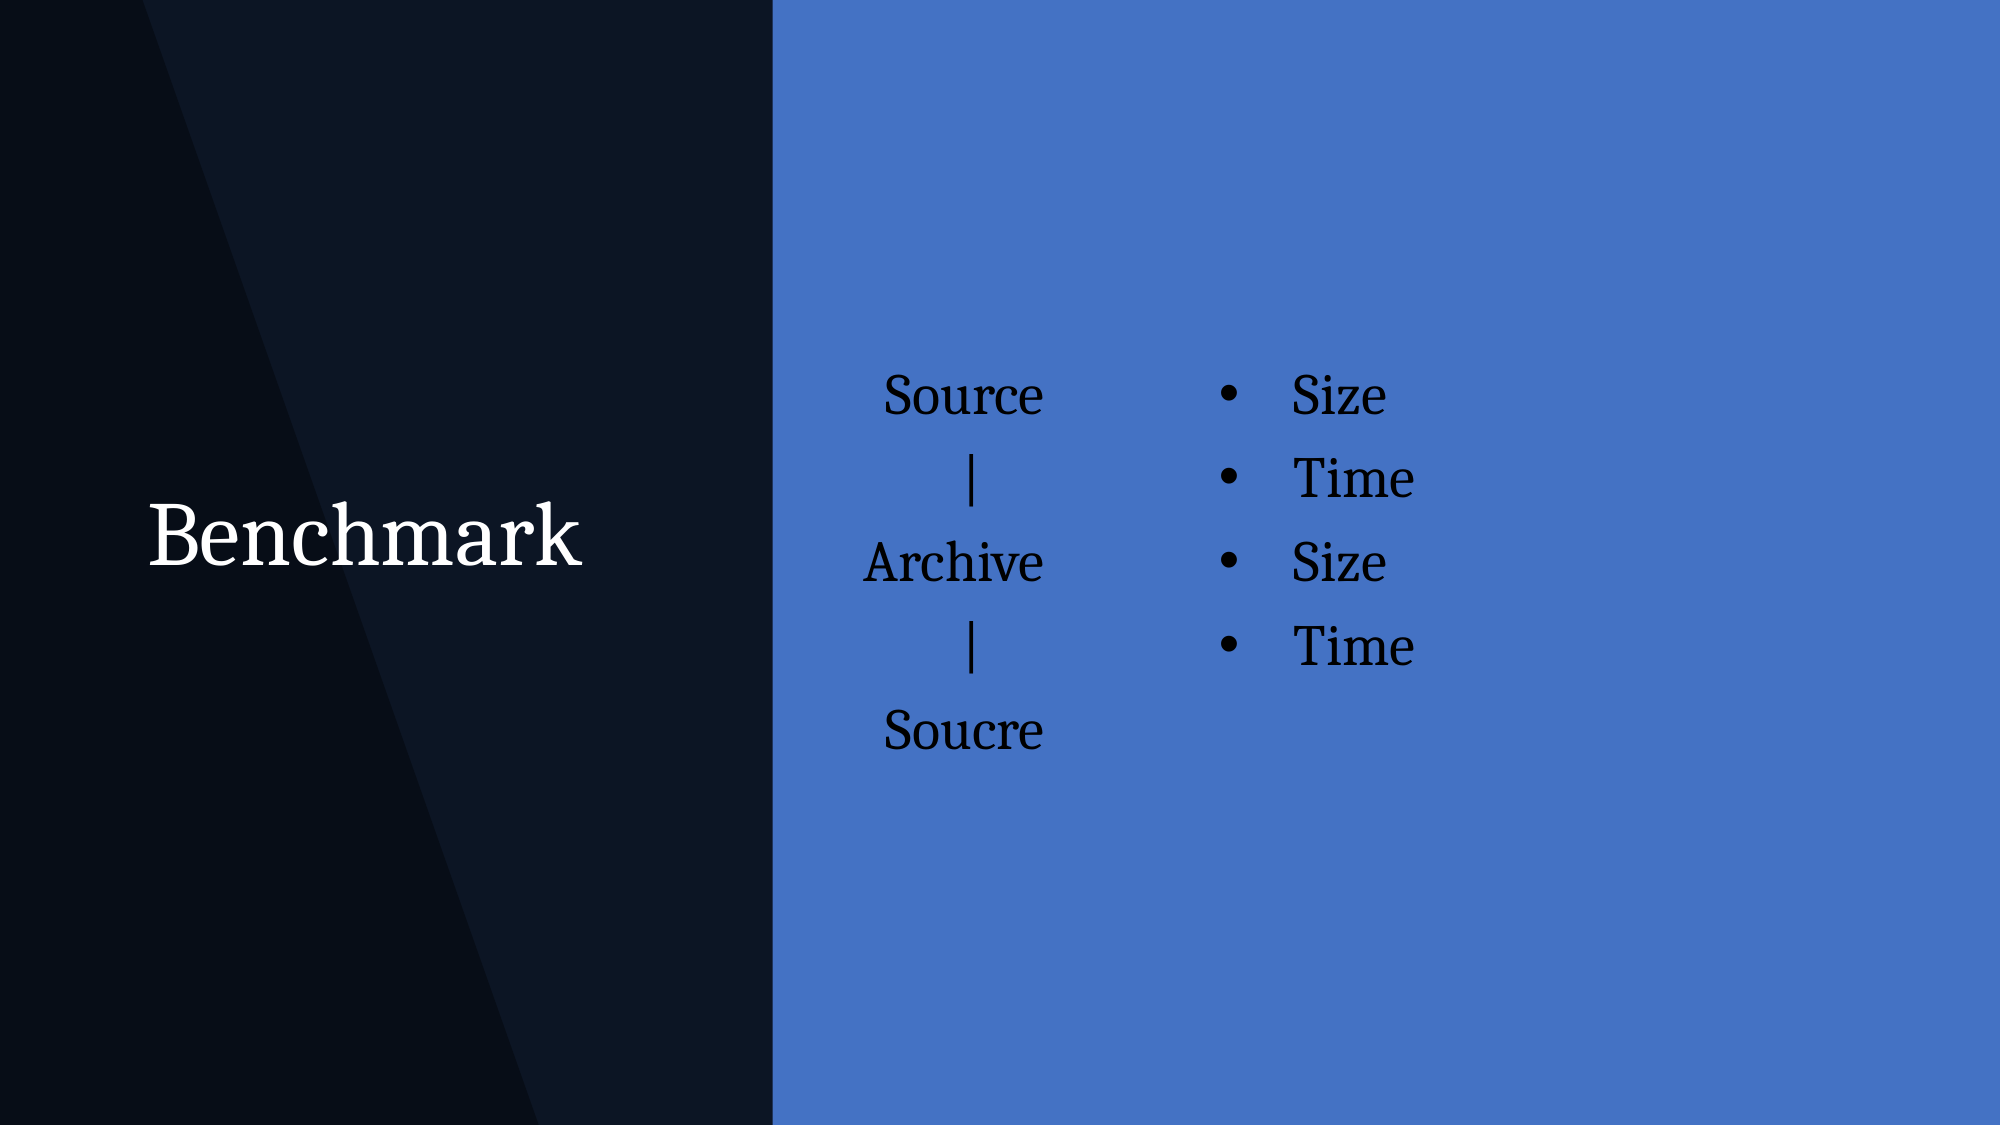

Source
 |
Archive
 |
Soucre
Size
Time
Size
Time
# Benchmark